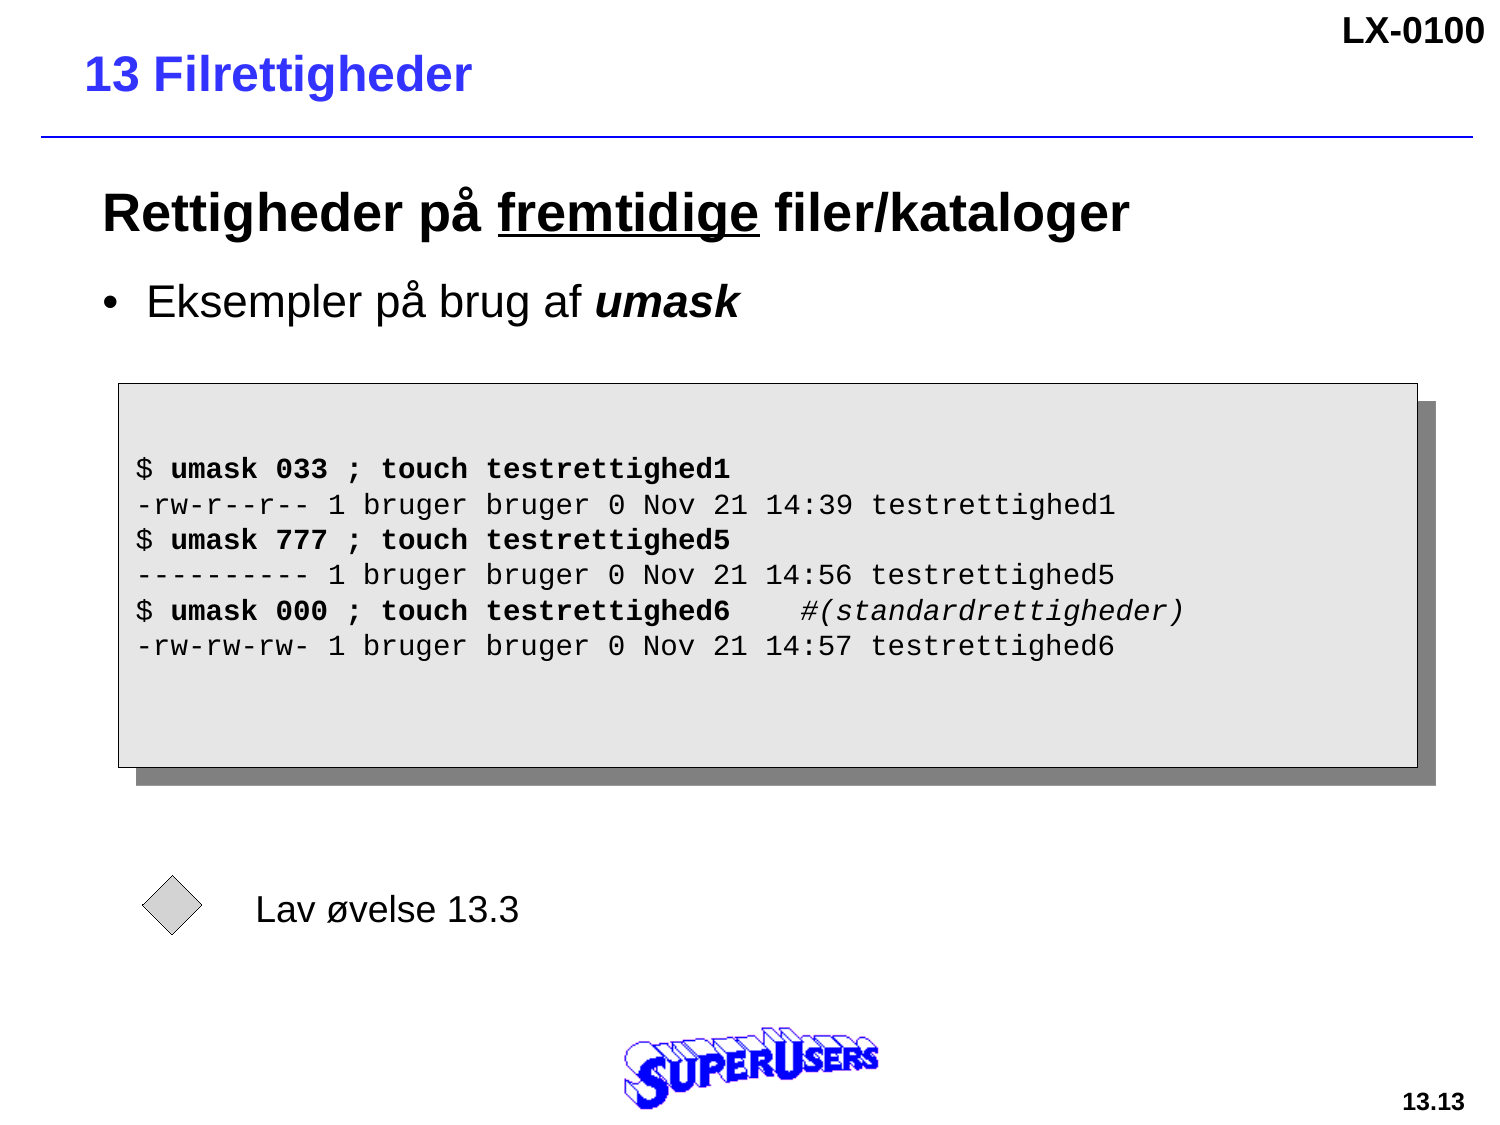

# 13 Filrettigheder
Rettigheder på fremtidige filer/kataloger
Eksempler på brug af umask
 $ umask 033 ; touch testrettighed1
 -rw-r--r-- 1 bruger bruger 0 Nov 21 14:39 testrettighed1
 $ umask 777 ; touch testrettighed5
 ---------- 1 bruger bruger 0 Nov 21 14:56 testrettighed5
 $ umask 000 ; touch testrettighed6 #(standardrettigheder)
 -rw-rw-rw- 1 bruger bruger 0 Nov 21 14:57 testrettighed6
Lav øvelse 13.3